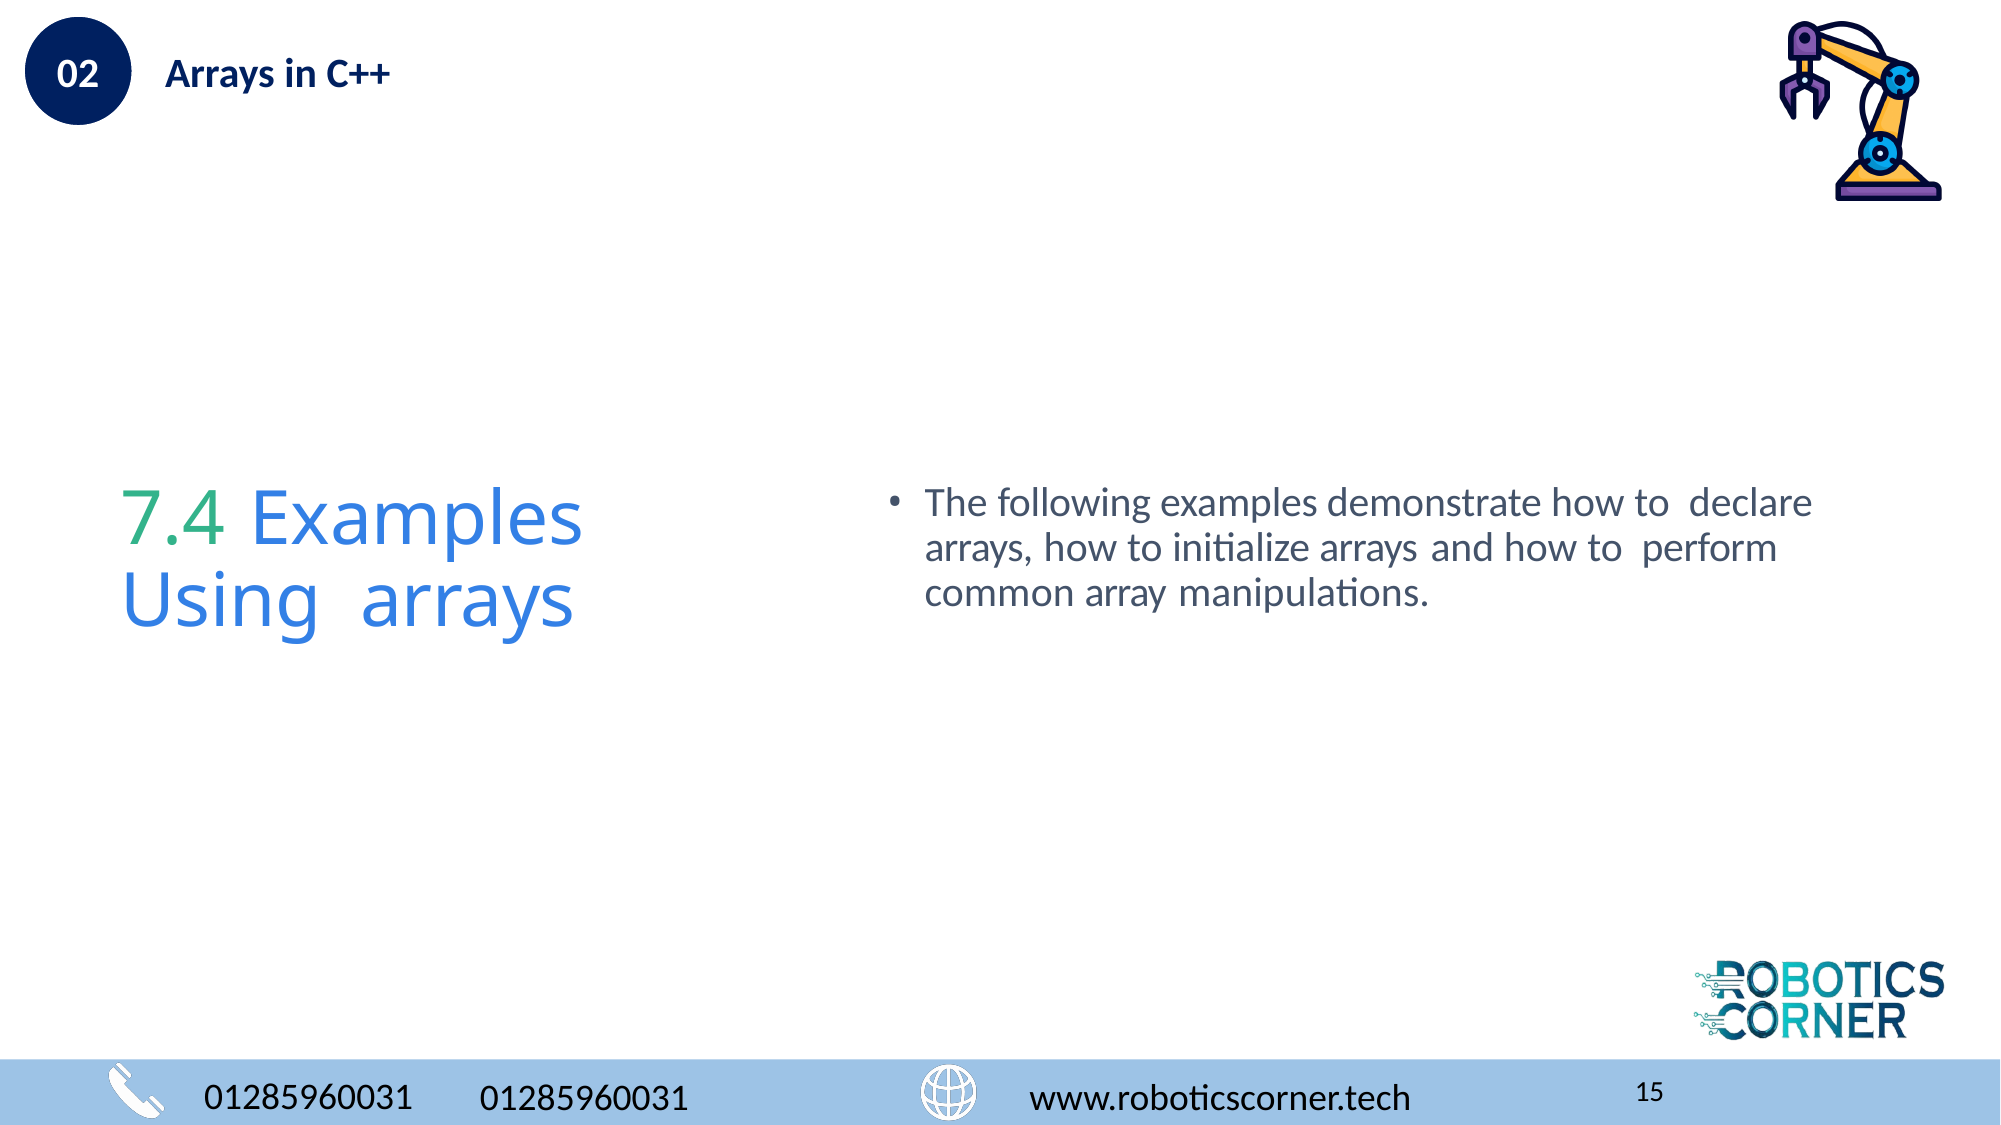

02
Arrays in C++
# 7.4	Examples Using arrays
The following examples demonstrate how to declare arrays, how to initialize arrays and how to perform common array manipulations.